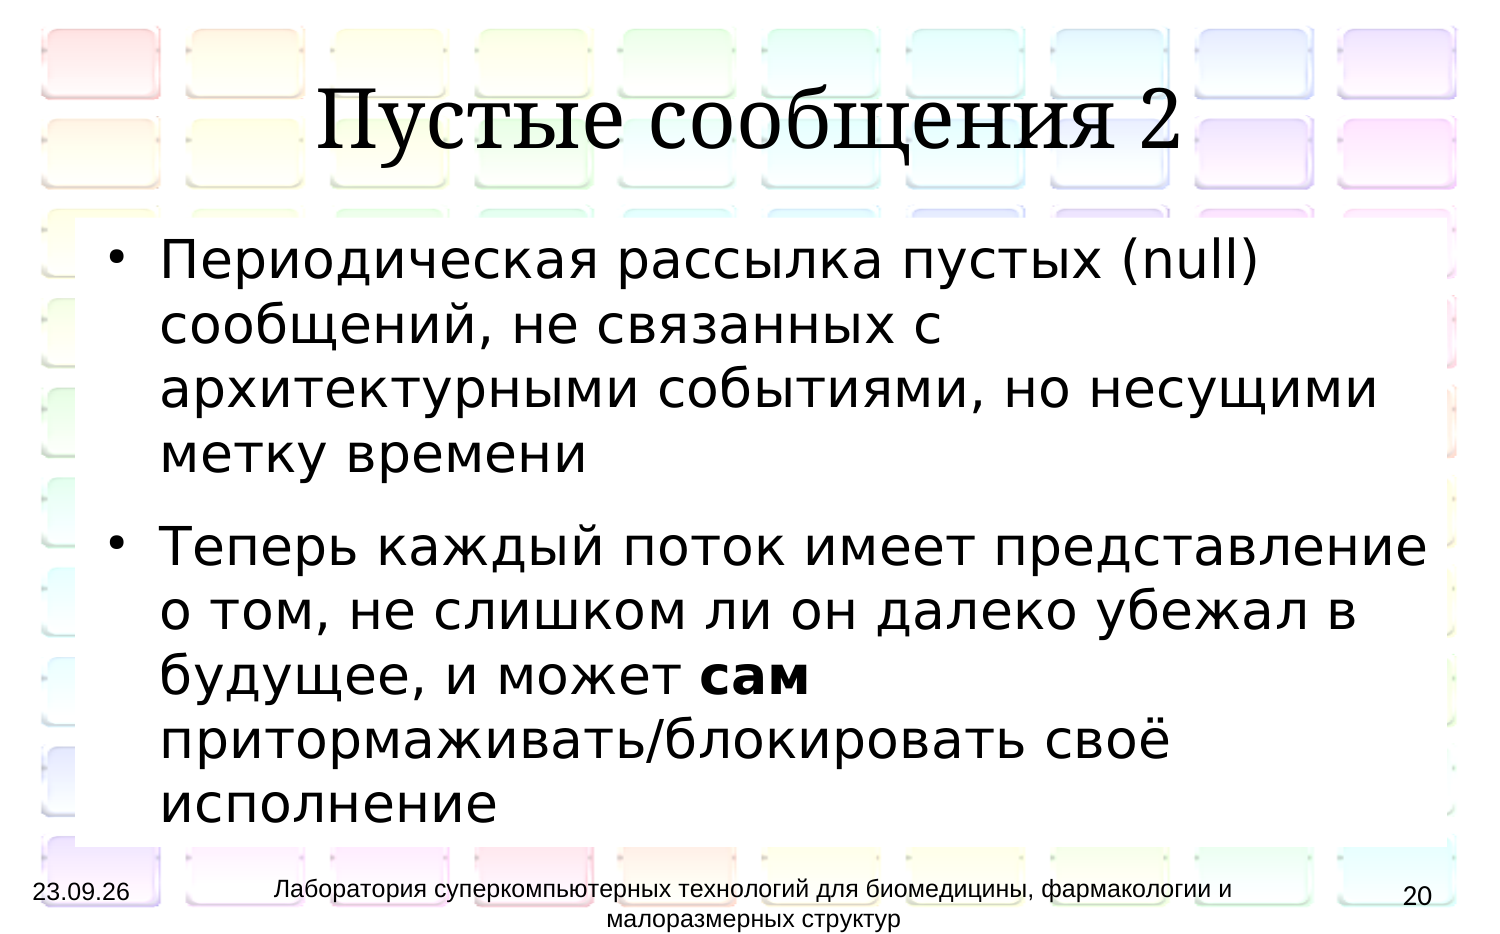

# Пустые сообщения 2
Периодическая рассылка пустых (null) сообщений, не связанных с архитектурными событиями, но несущими метку времени
Теперь каждый поток имеет представление о том, не слишком ли он далеко убежал в будущее, и может сам притормаживать/блокировать своё исполнение
Лаборатория суперкомпьютерных технологий для биомедицины, фармакологии и малоразмерных структур